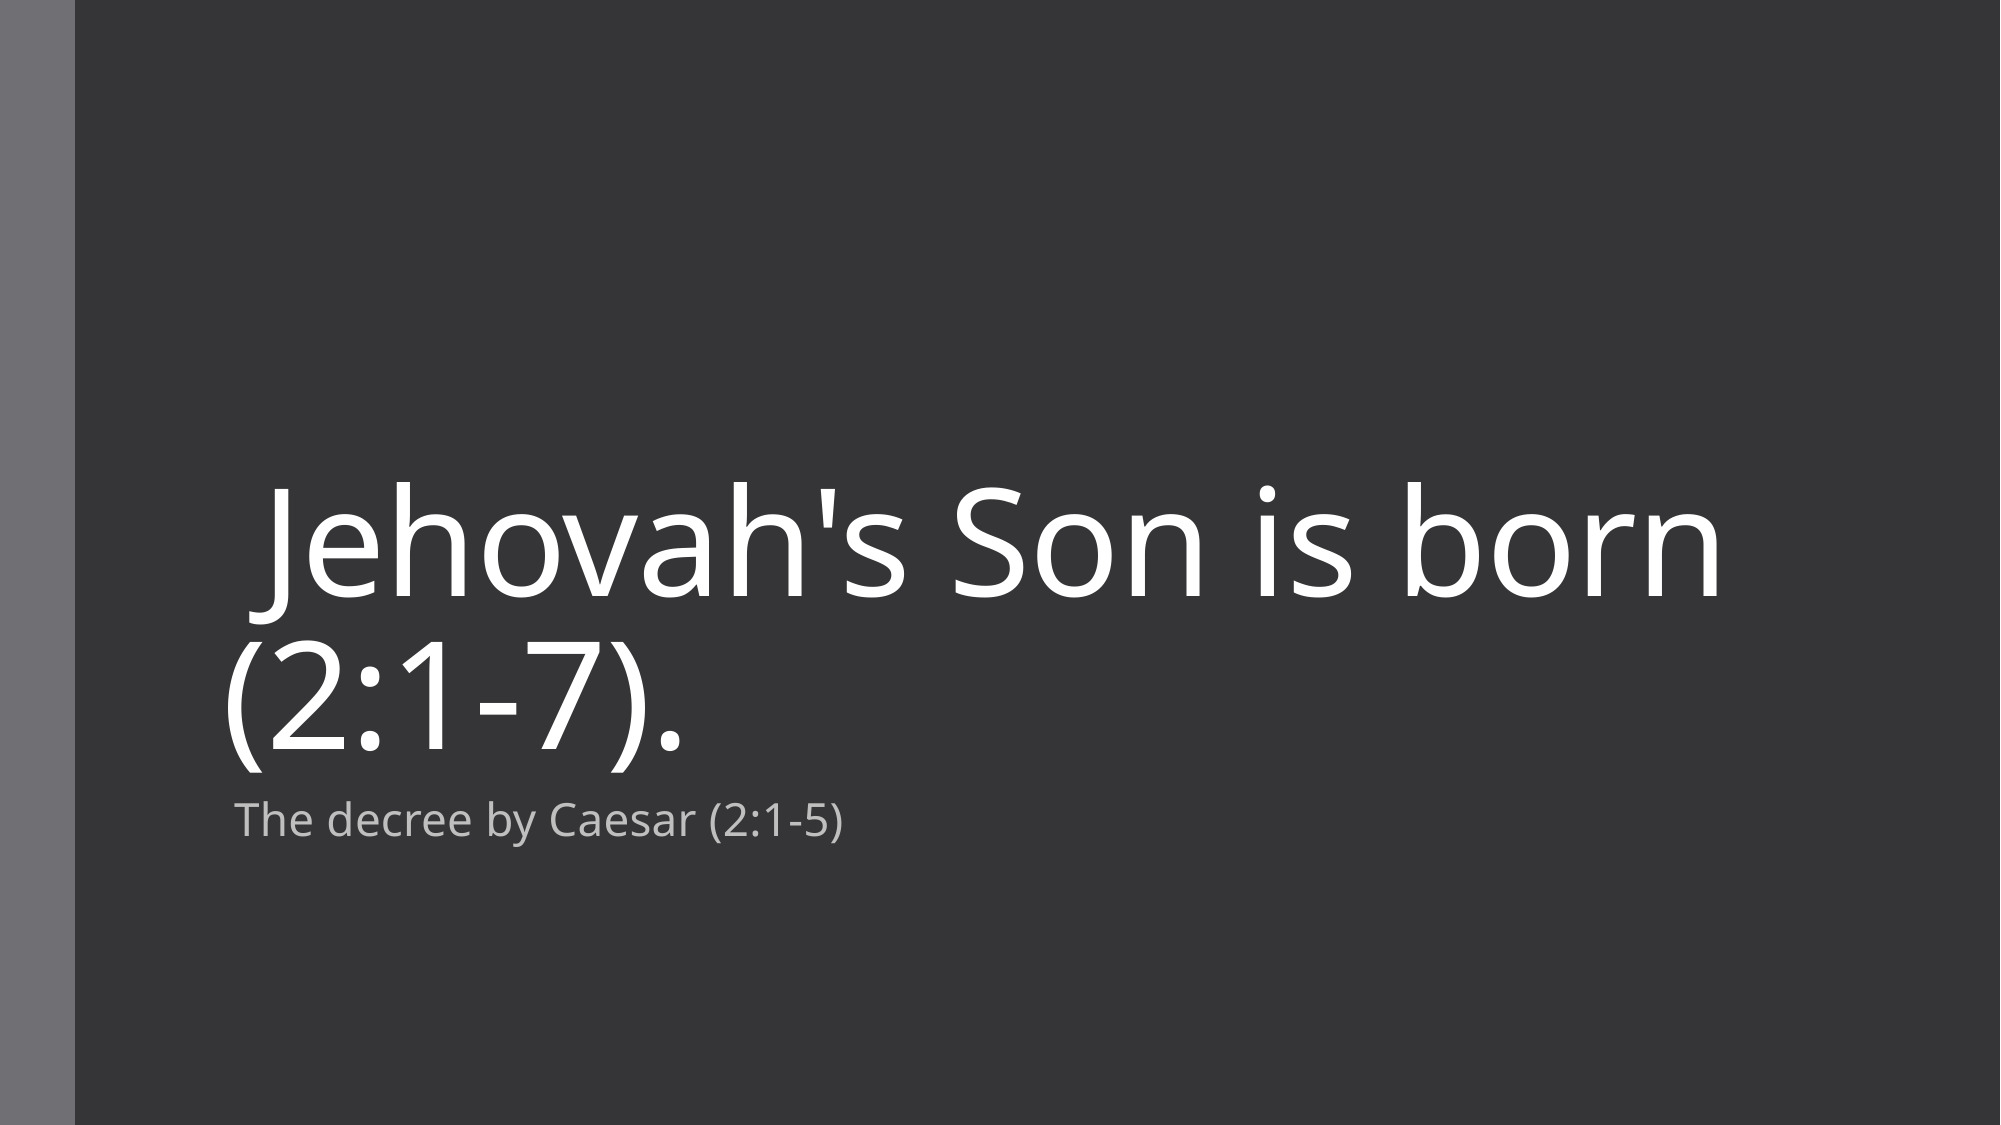

# Jehovah's Son is born (2:1-7).
 The decree by Caesar (2:1-5)